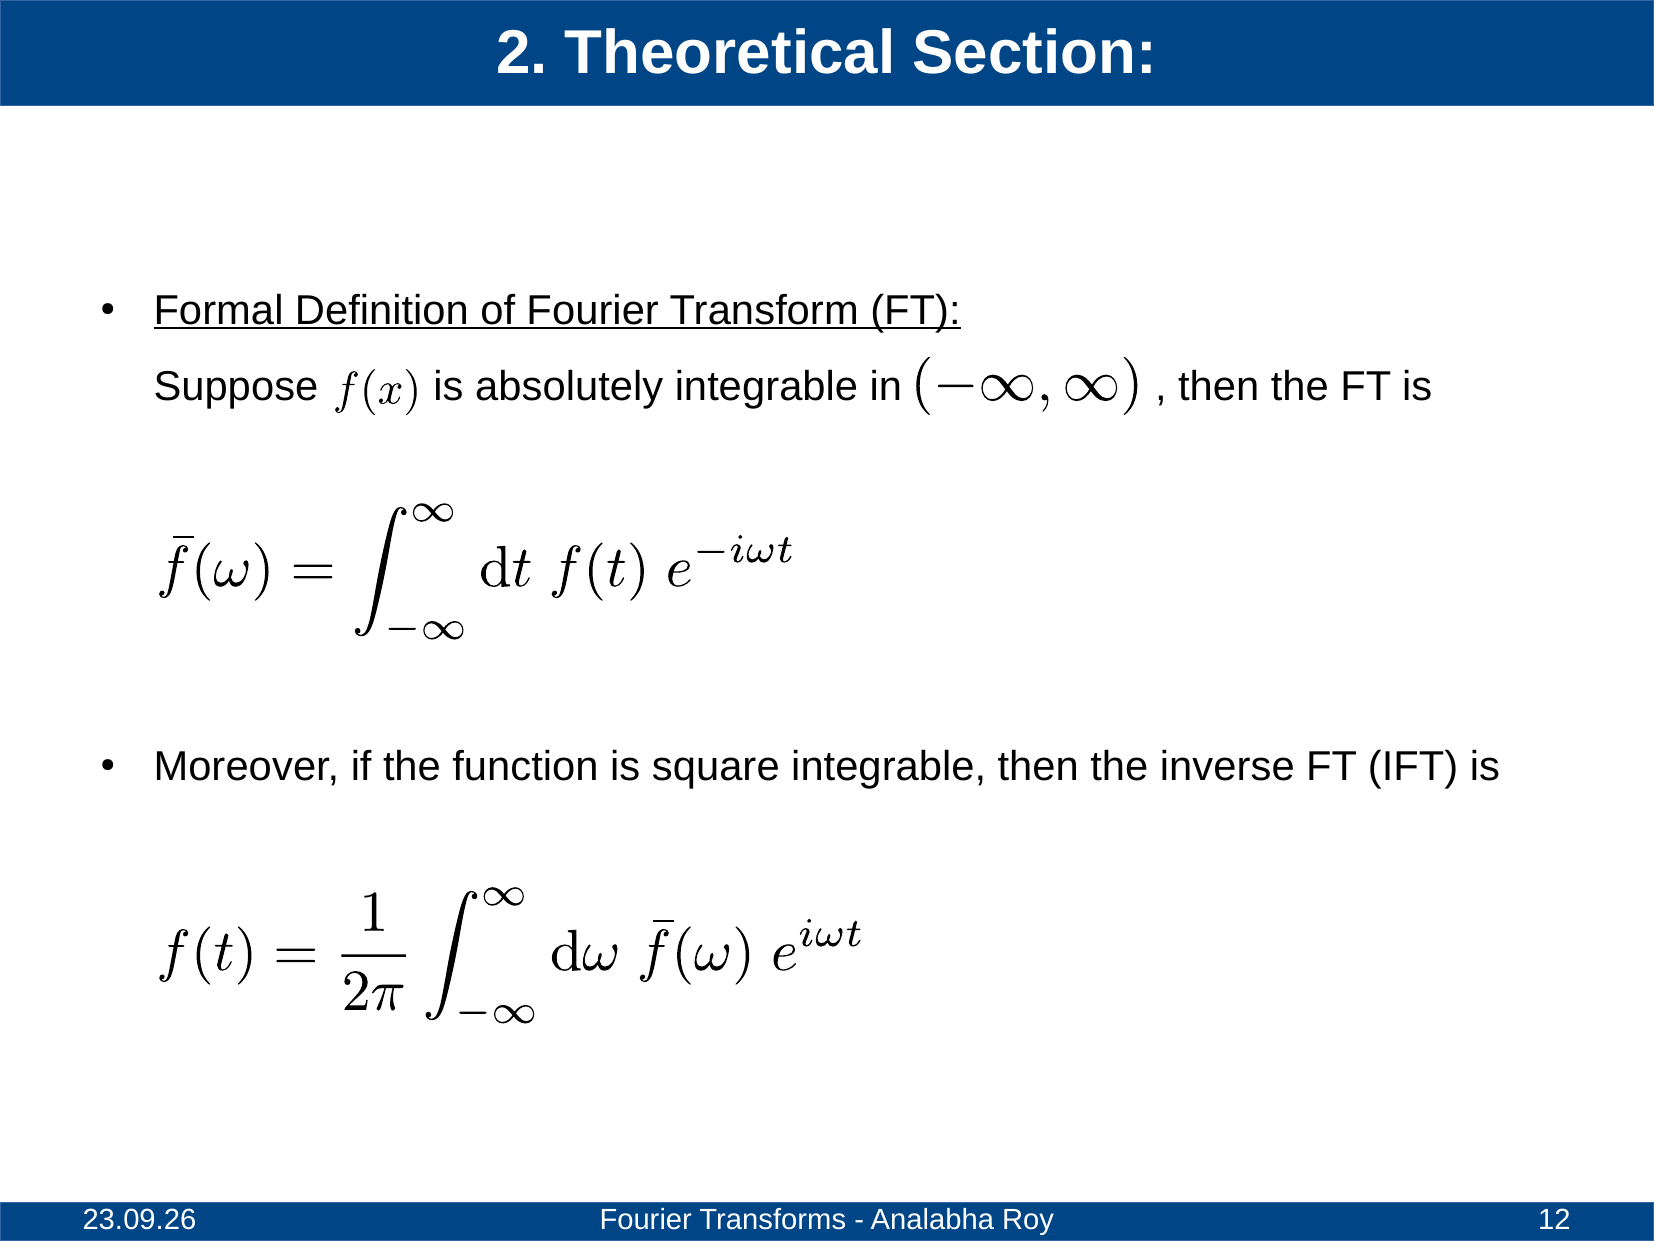

# 2. Theoretical Section:
Formal Definition of Fourier Transform (FT):
Suppose is absolutely integrable in , then the FT is
Moreover, if the function is square integrable, then the inverse FT (IFT) is
Your name here (insert->page number)
12